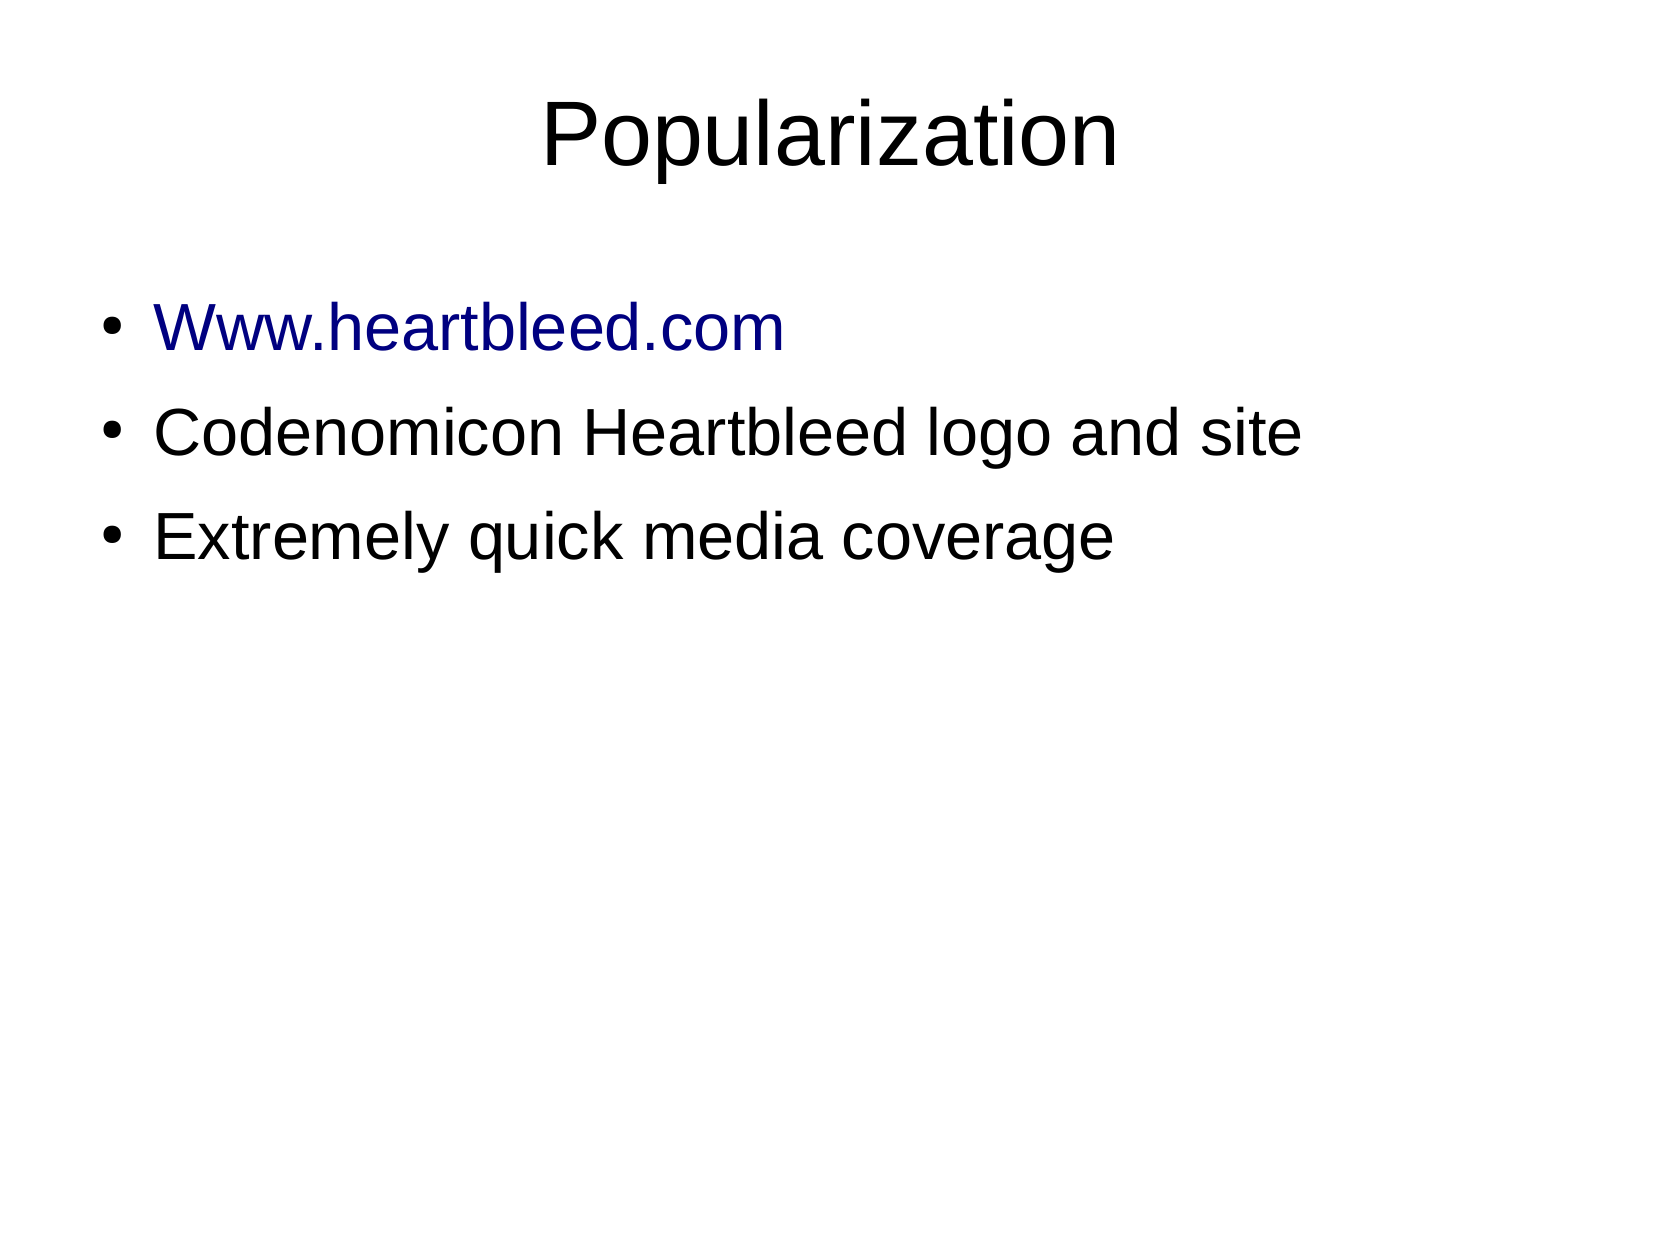

# Popularization
Www.heartbleed.com
Codenomicon Heartbleed logo and site
Extremely quick media coverage